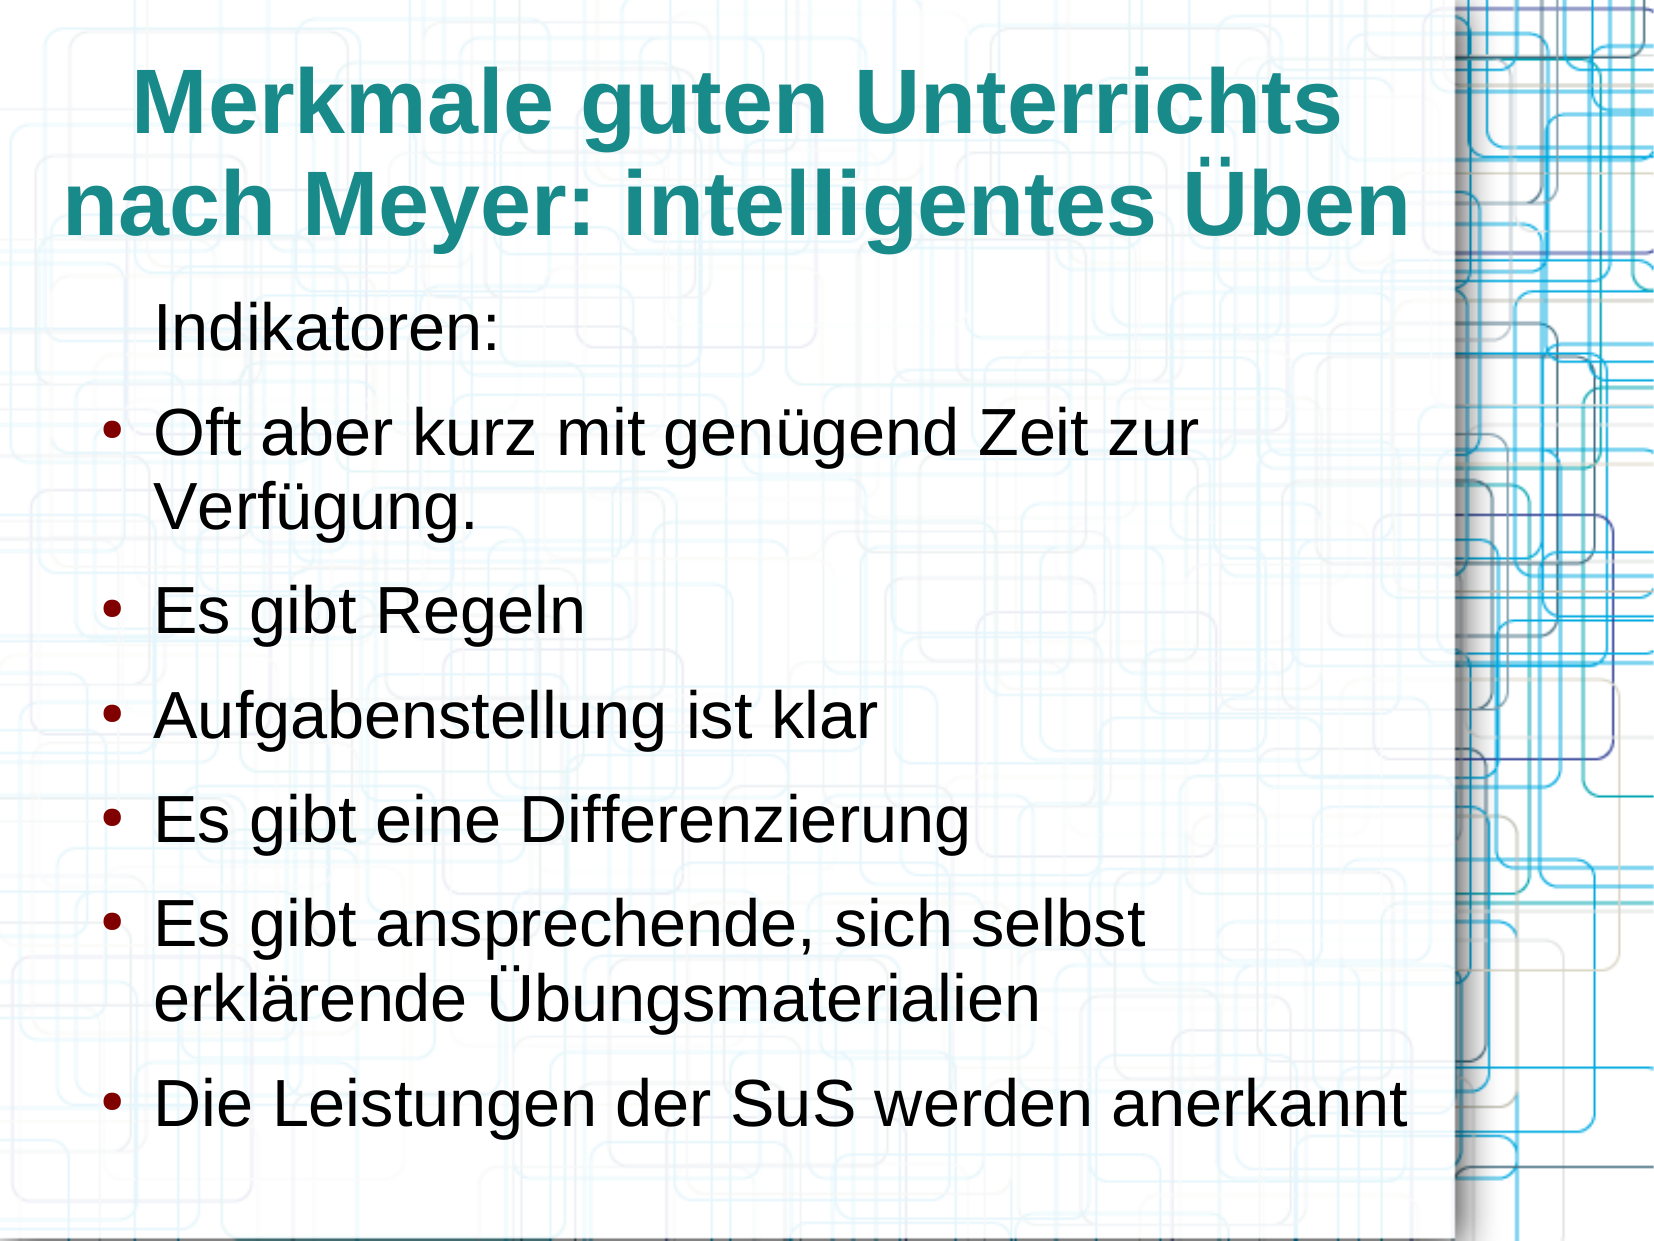

# Merkmale guten Unterrichts nach Meyer: intelligentes Üben
Indikatoren:
Oft aber kurz mit genügend Zeit zur Verfügung.
Es gibt Regeln
Aufgabenstellung ist klar
Es gibt eine Differenzierung
Es gibt ansprechende, sich selbst erklärende Übungsmaterialien
Die Leistungen der SuS werden anerkannt